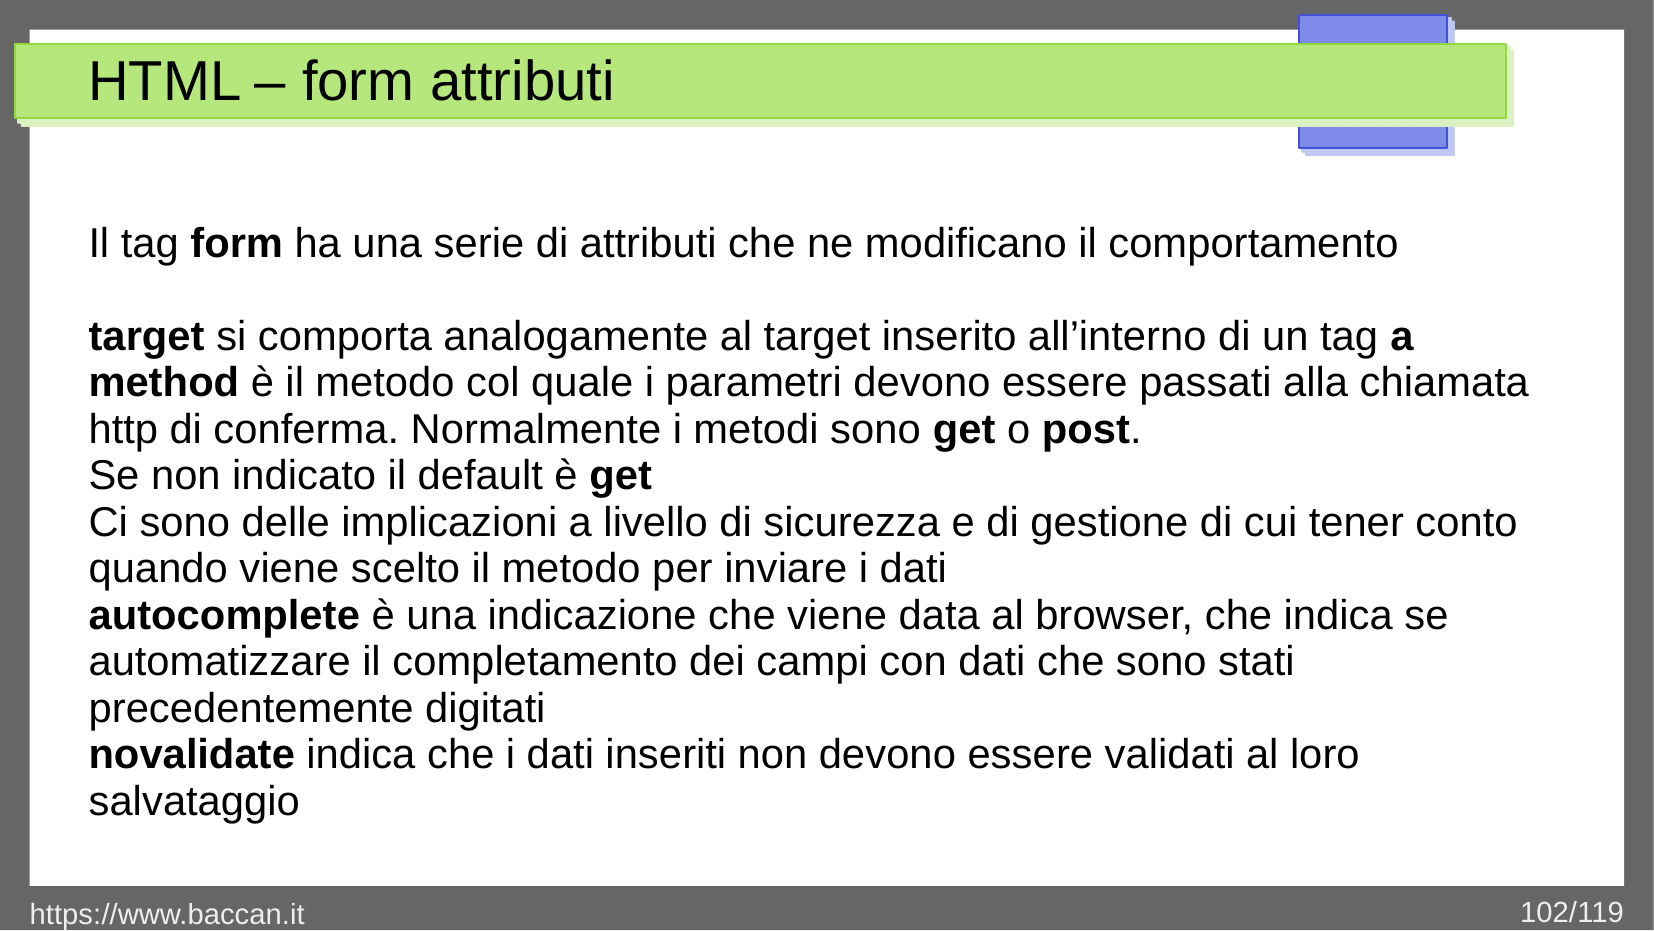

# HTML – form attributi
Il tag form ha una serie di attributi che ne modificano il comportamento
target si comporta analogamente al target inserito all’interno di un tag a
method è il metodo col quale i parametri devono essere passati alla chiamata http di conferma. Normalmente i metodi sono get o post.
Se non indicato il default è get
Ci sono delle implicazioni a livello di sicurezza e di gestione di cui tener conto quando viene scelto il metodo per inviare i dati
autocomplete è una indicazione che viene data al browser, che indica se automatizzare il completamento dei campi con dati che sono stati precedentemente digitati
novalidate indica che i dati inseriti non devono essere validati al loro salvataggio
102
https://www.baccan.it